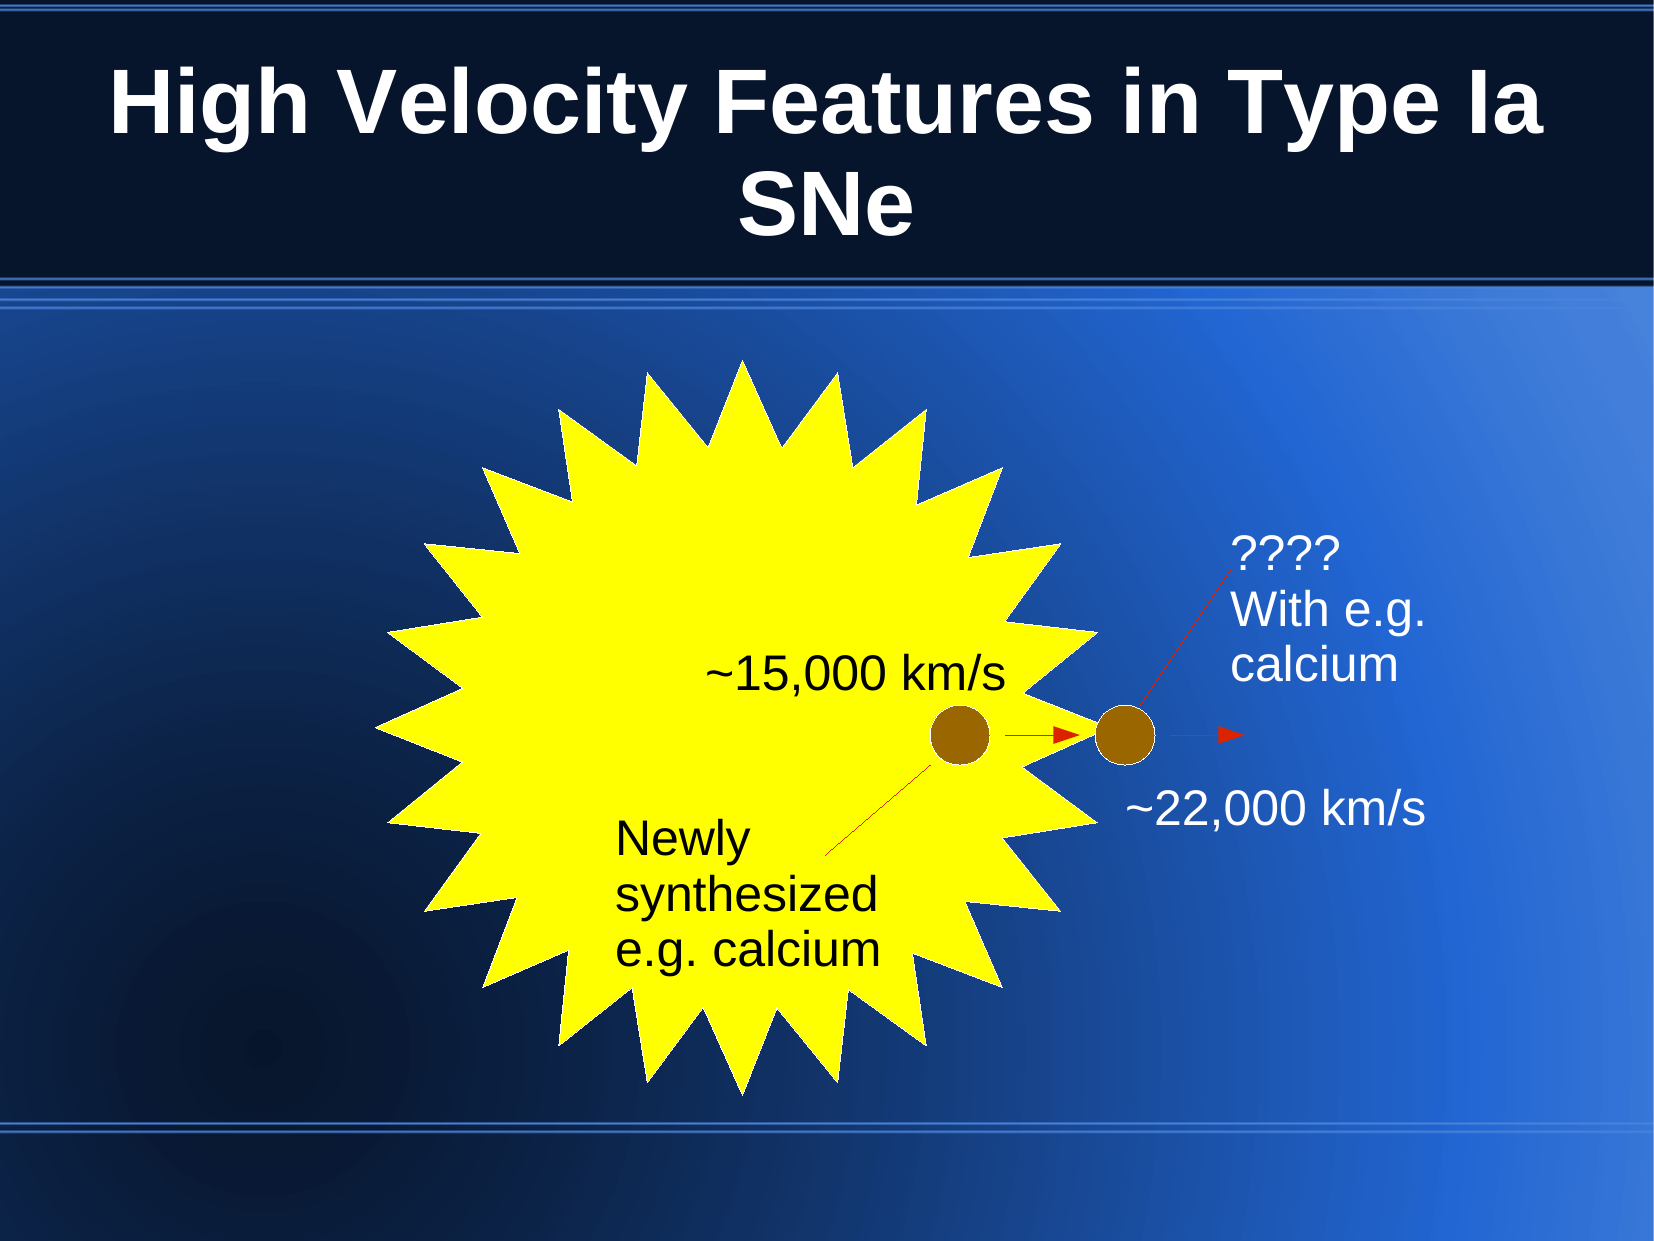

# High Velocity Features in Type Ia SNe
????
With e.g. calcium
~15,000 km/s
~22,000 km/s
Newly
synthesized e.g. calcium